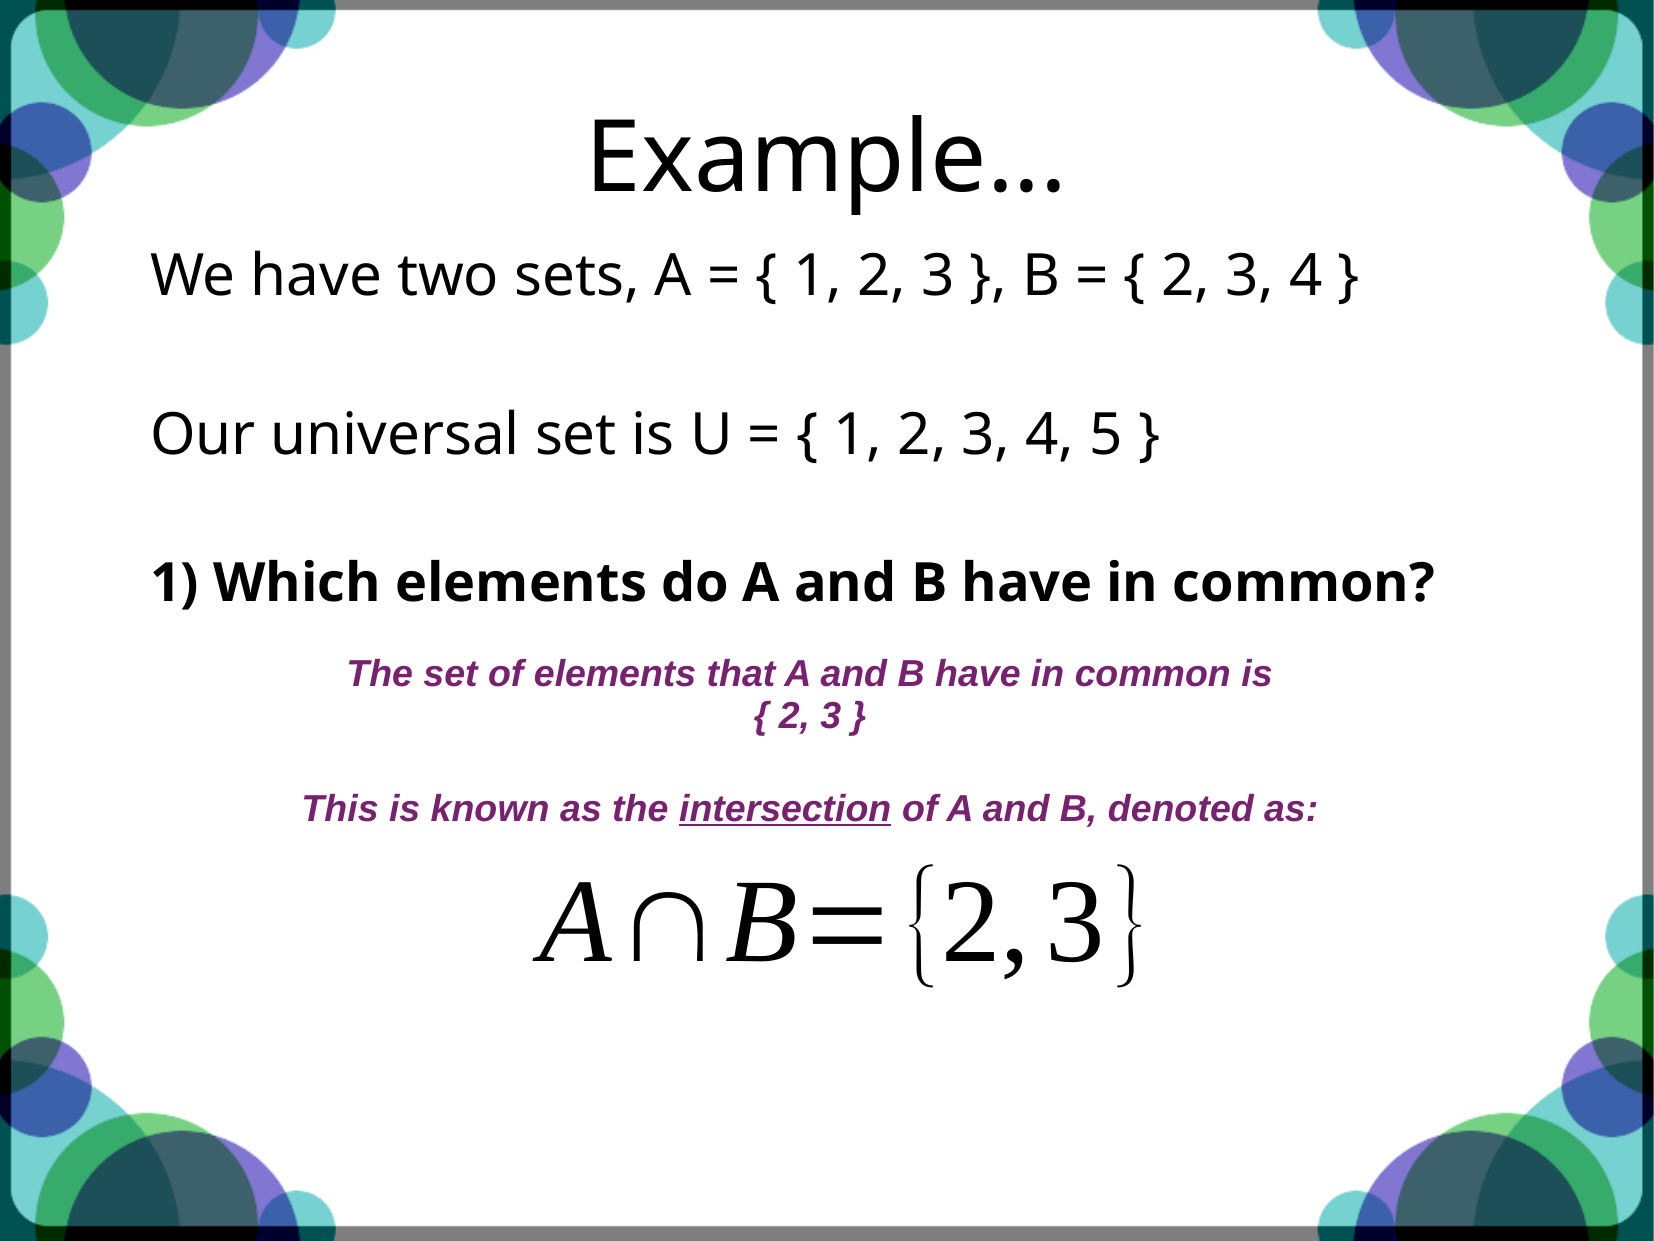

# Example...
We have two sets, A = { 1, 2, 3 }, B = { 2, 3, 4 }
Our universal set is U = { 1, 2, 3, 4, 5 }
 Which elements do A and B have in common?
The set of elements that A and B have in common is
{ 2, 3 }
This is known as the intersection of A and B, denoted as: